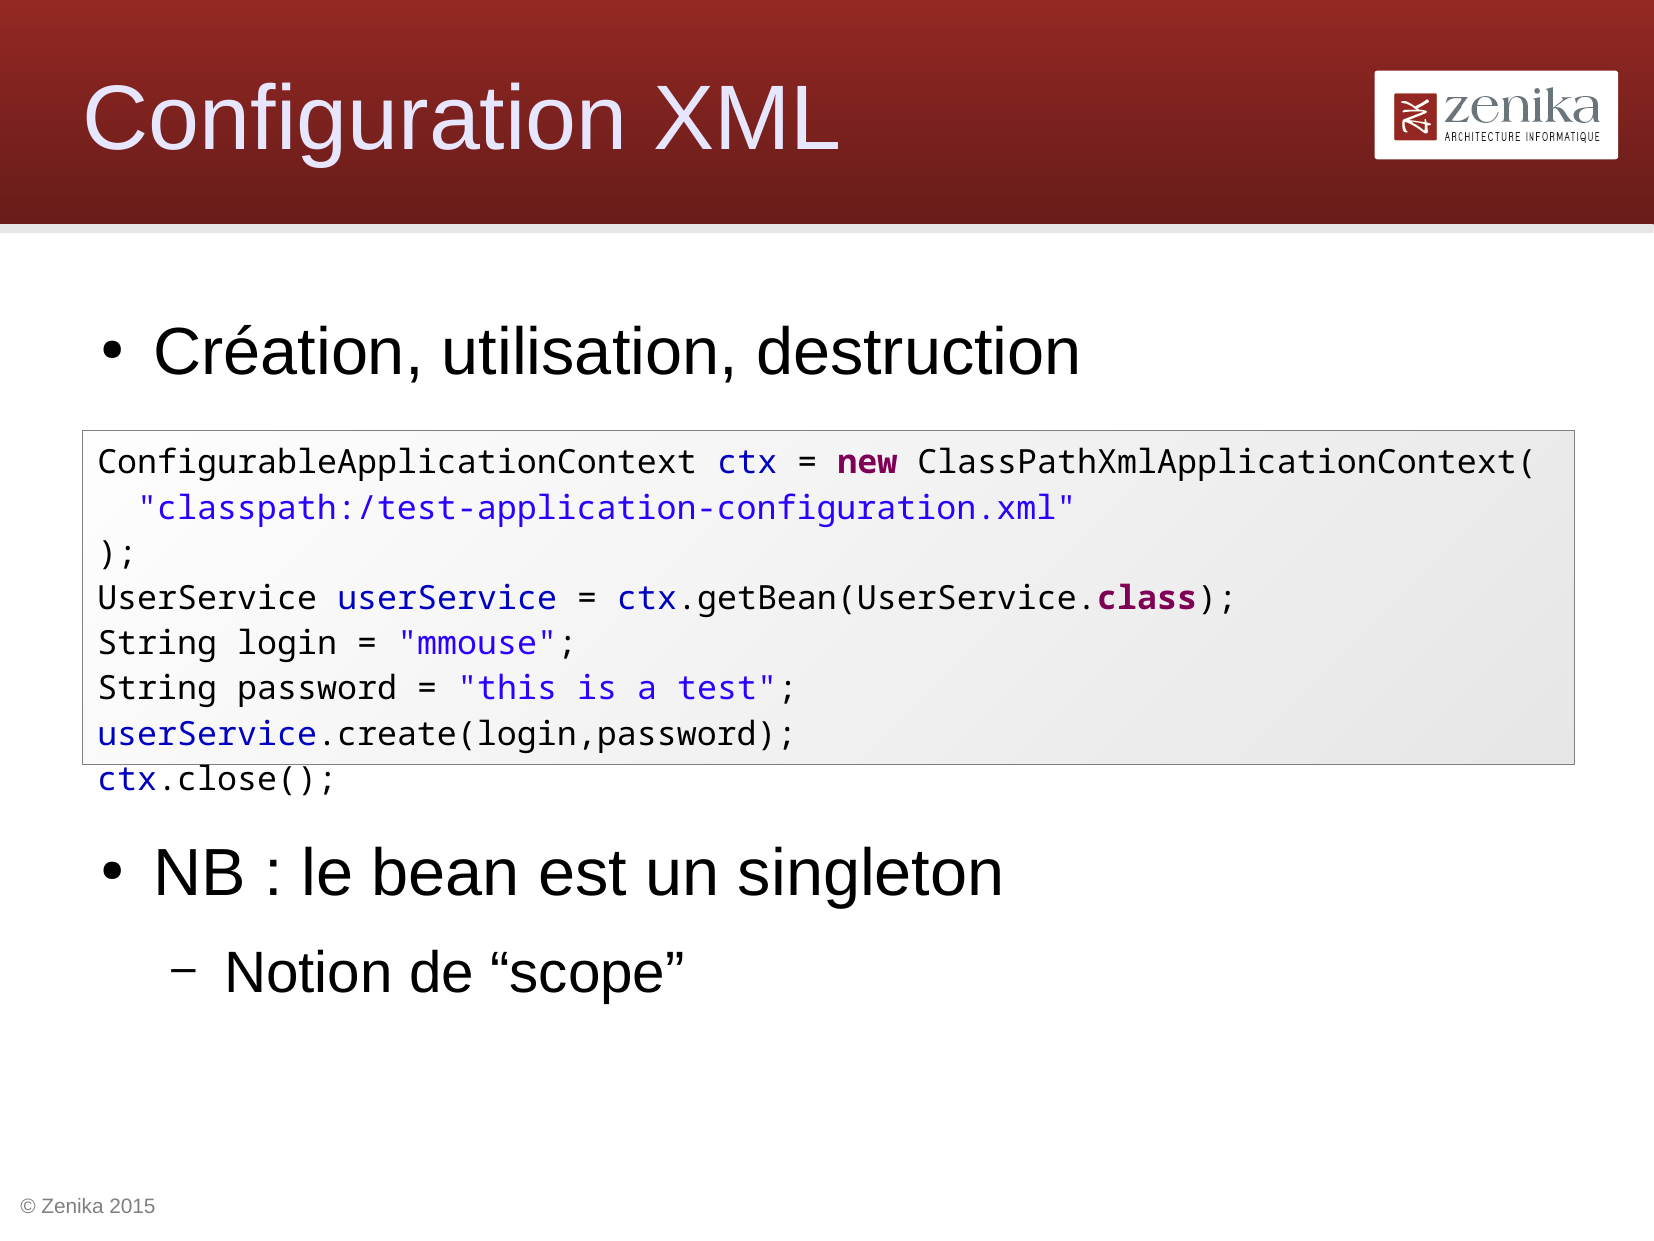

# Configuration XML
Création, utilisation, destruction
NB : le bean est un singleton
Notion de “scope”
ConfigurableApplicationContext ctx = new ClassPathXmlApplicationContext(
 "classpath:/test-application-configuration.xml"
);
UserService userService = ctx.getBean(UserService.class);
String login = "mmouse";
String password = "this is a test";
userService.create(login,password);
ctx.close();